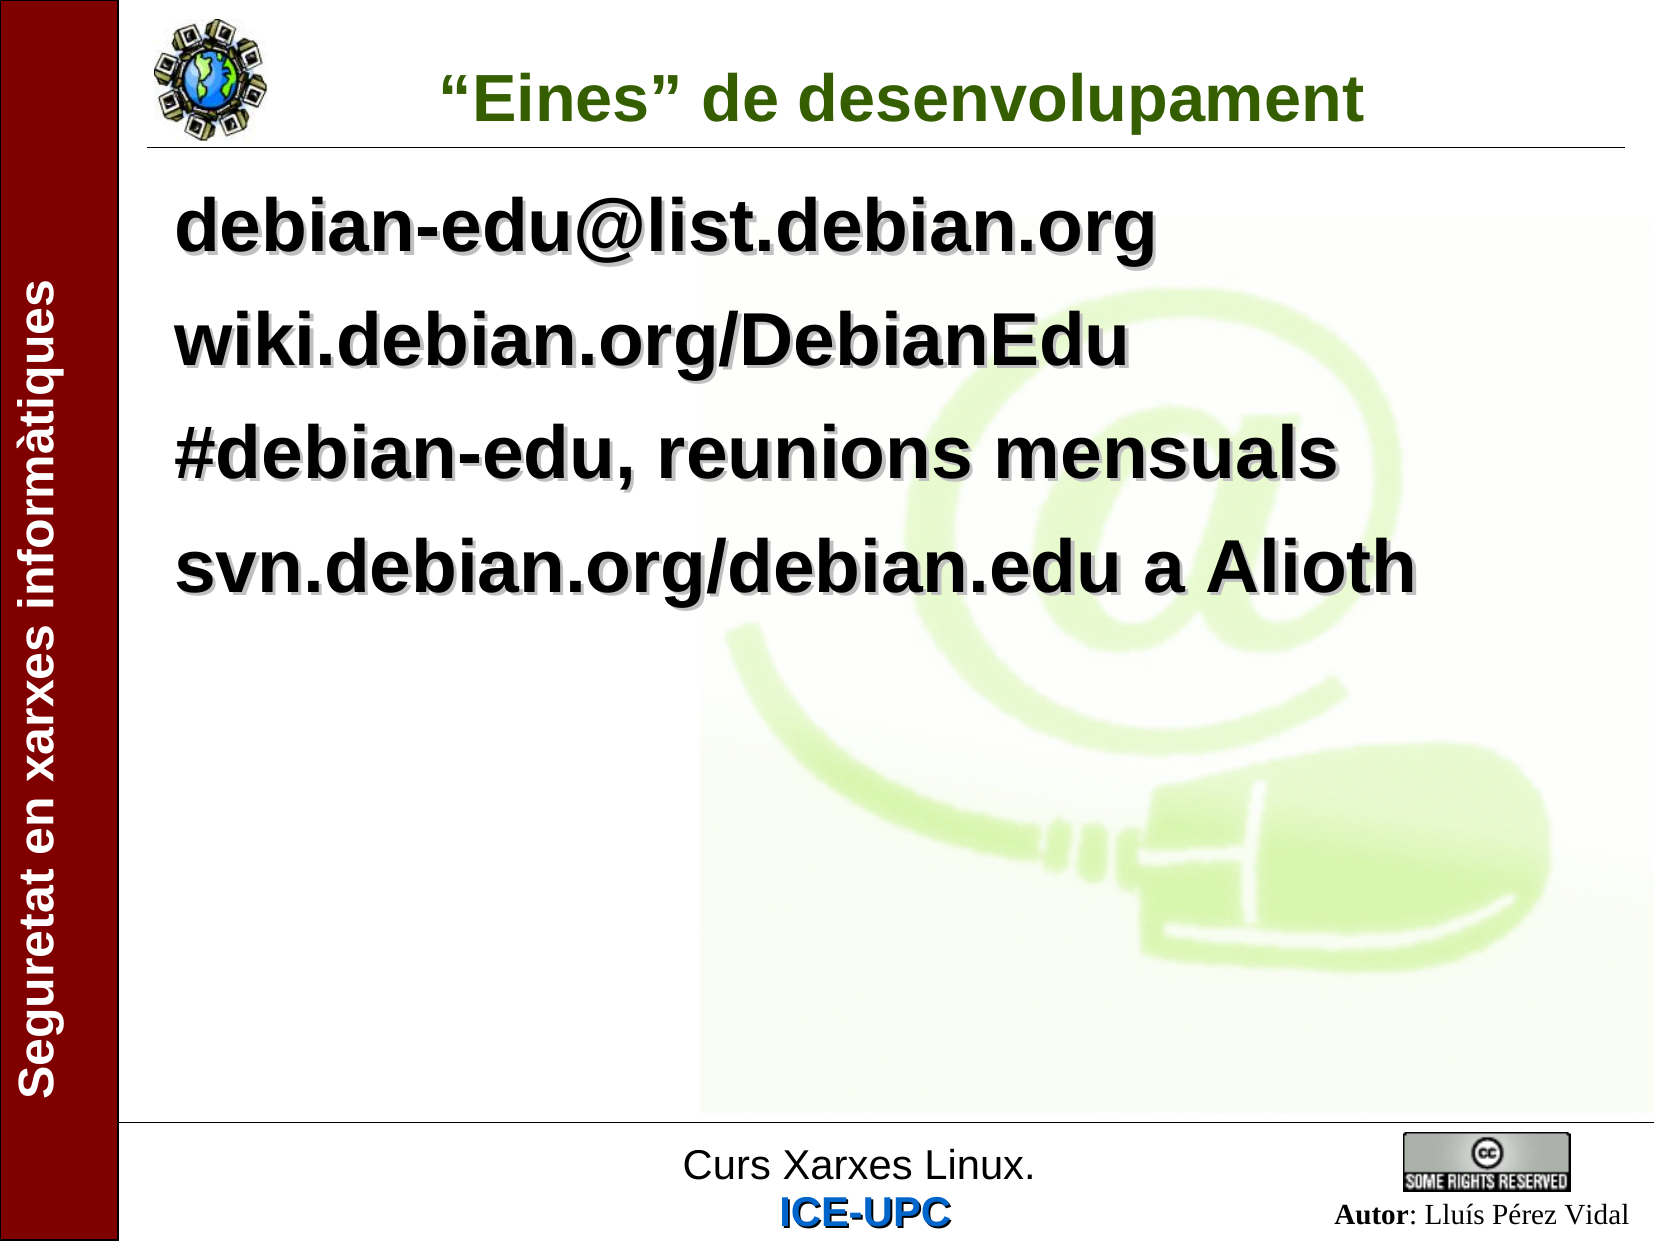

# “Eines” de desenvolupament
debian-edu@list.debian.org
wiki.debian.org/DebianEdu
#debian-edu, reunions mensuals
svn.debian.org/debian.edu a Alioth